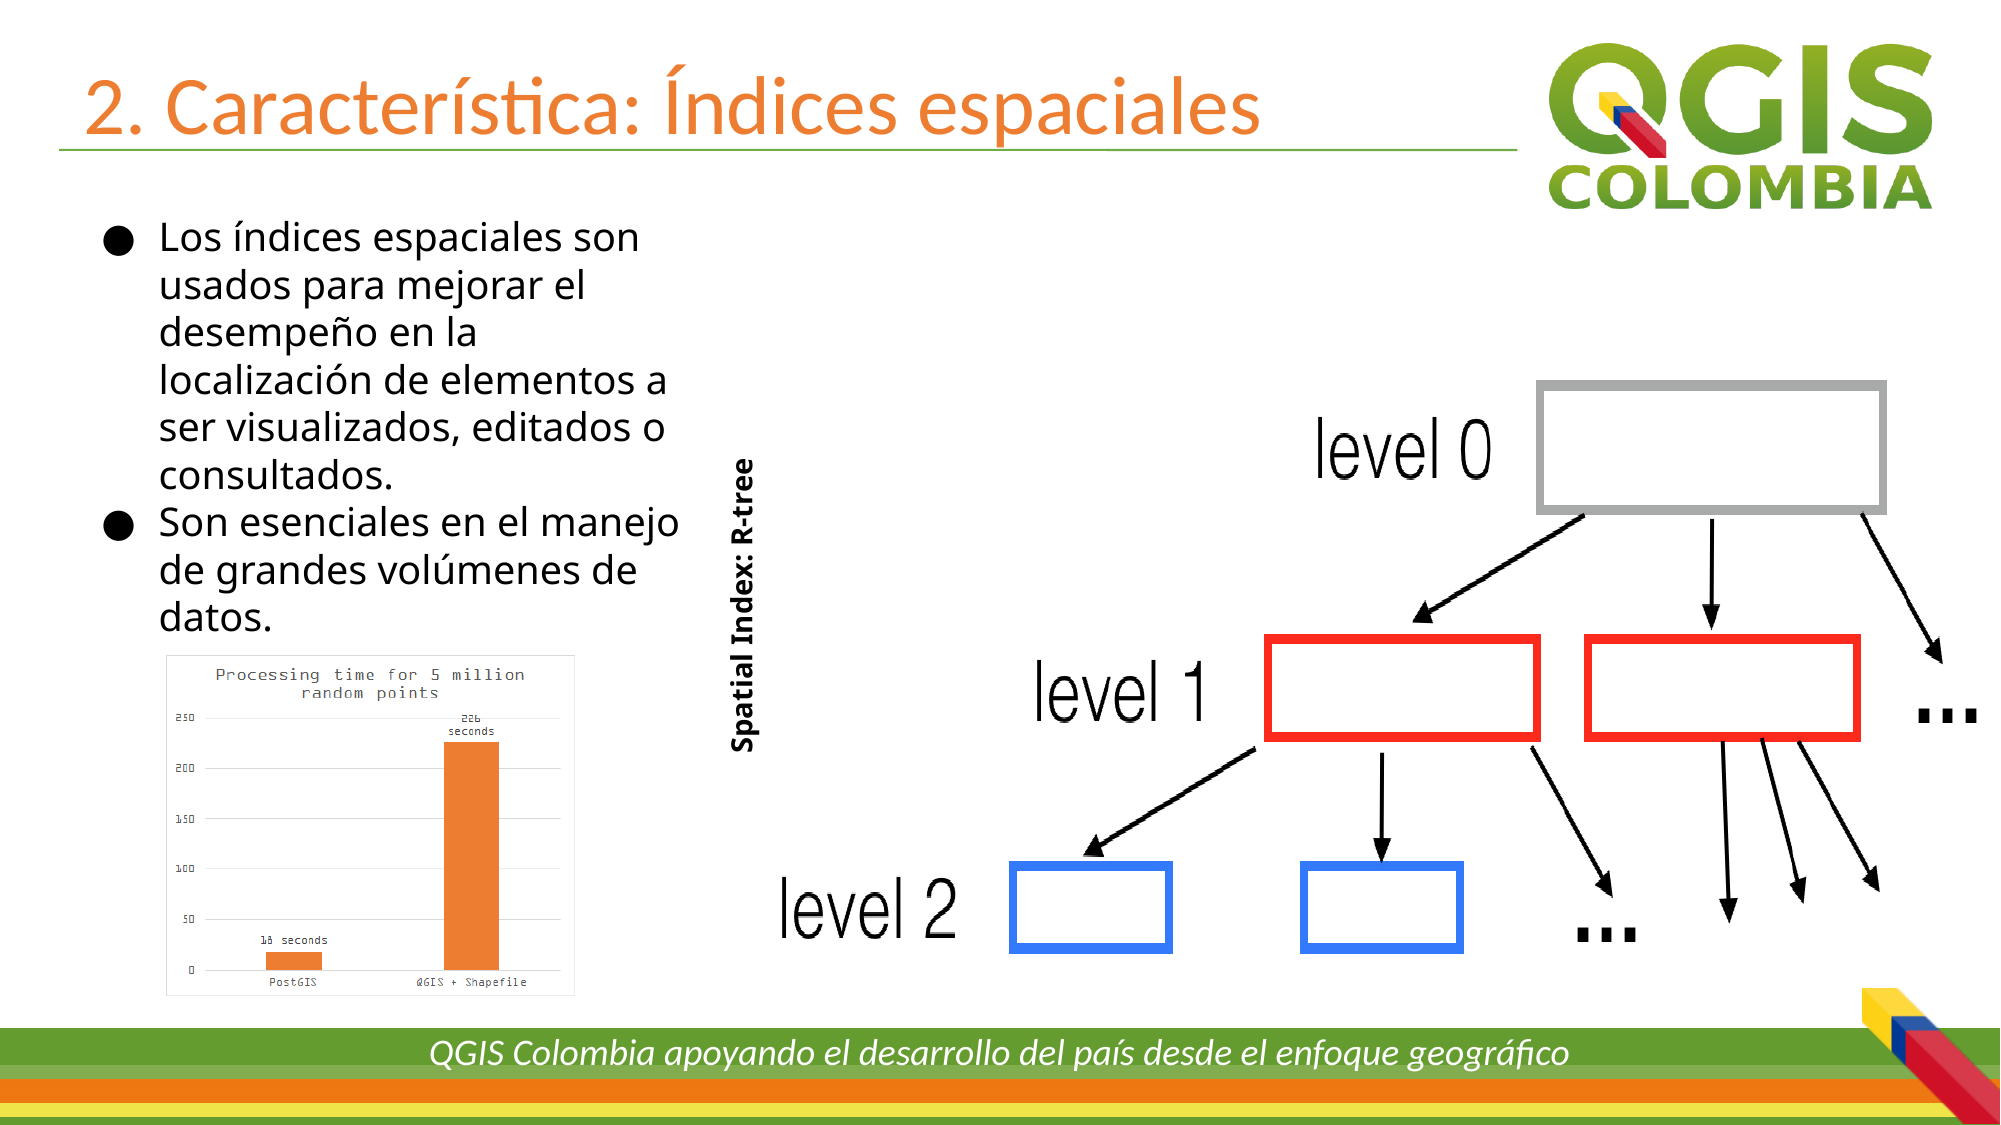

2. Característica: Índices espaciales
Los índices espaciales son usados para mejorar el desempeño en la localización de elementos a ser visualizados, editados o consultados.
Son esenciales en el manejo de grandes volúmenes de datos.
Spatial Index: R-tree